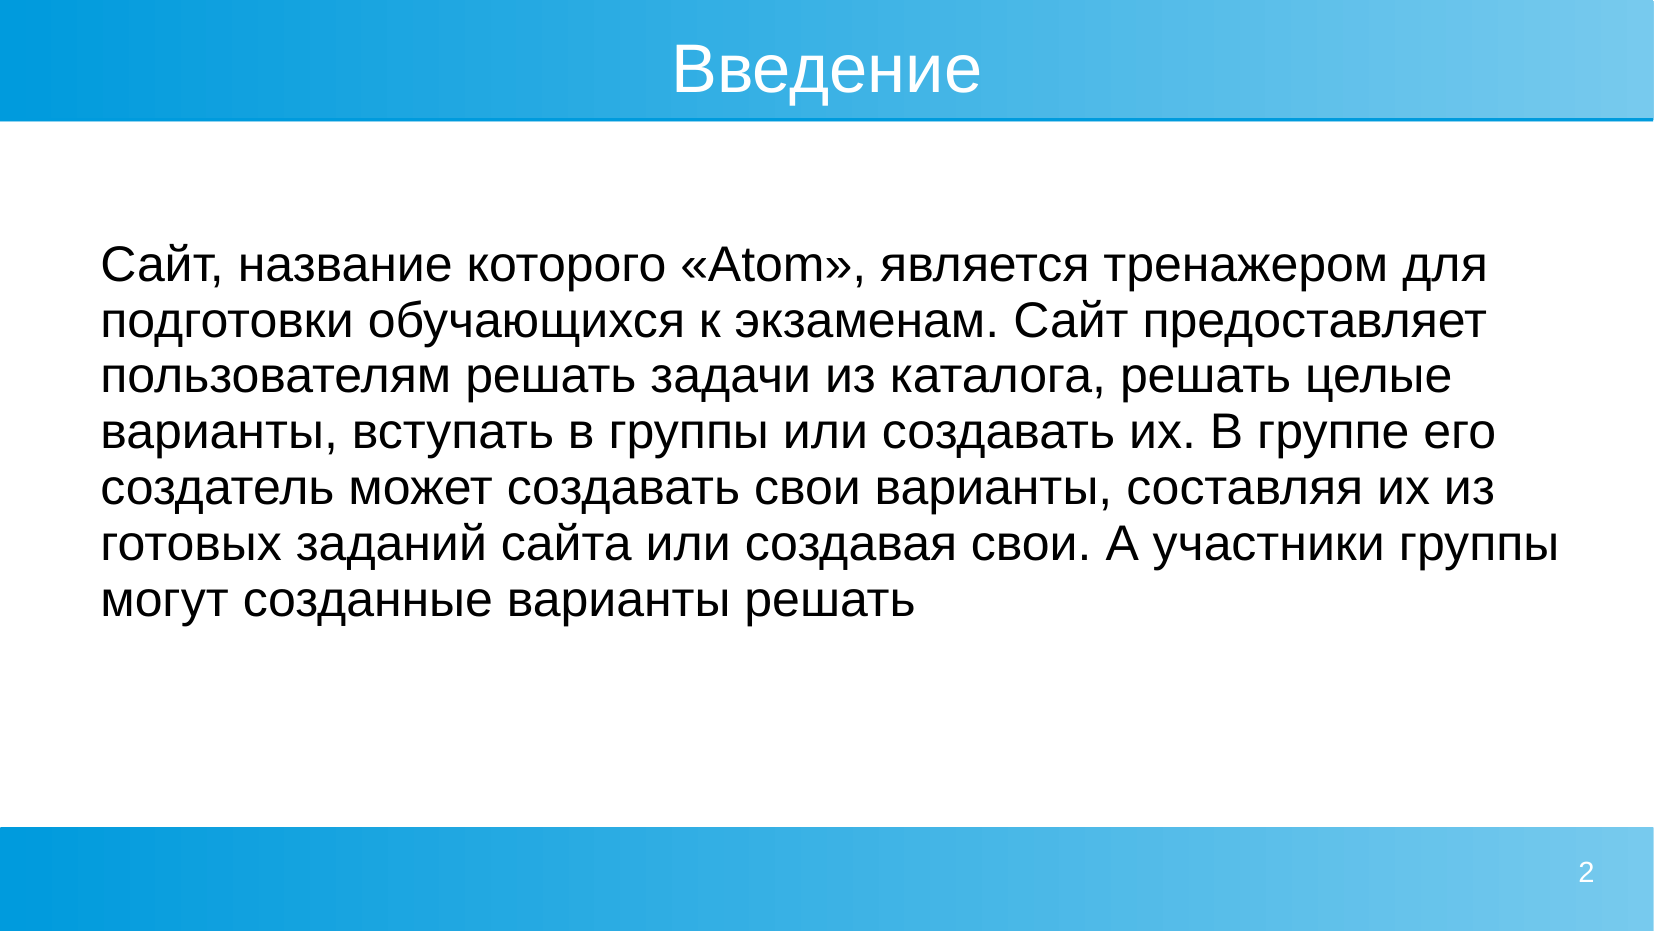

# Введение
Сайт, название которого «Atom», является тренажером для подготовки обучающихся к экзаменам. Сайт предоставляет пользователям решать задачи из каталога, решать целые варианты, вступать в группы или создавать их. В группе его создатель может создавать свои варианты, составляя их из готовых заданий сайта или создавая свои. А участники группы могут созданные варианты решать
2